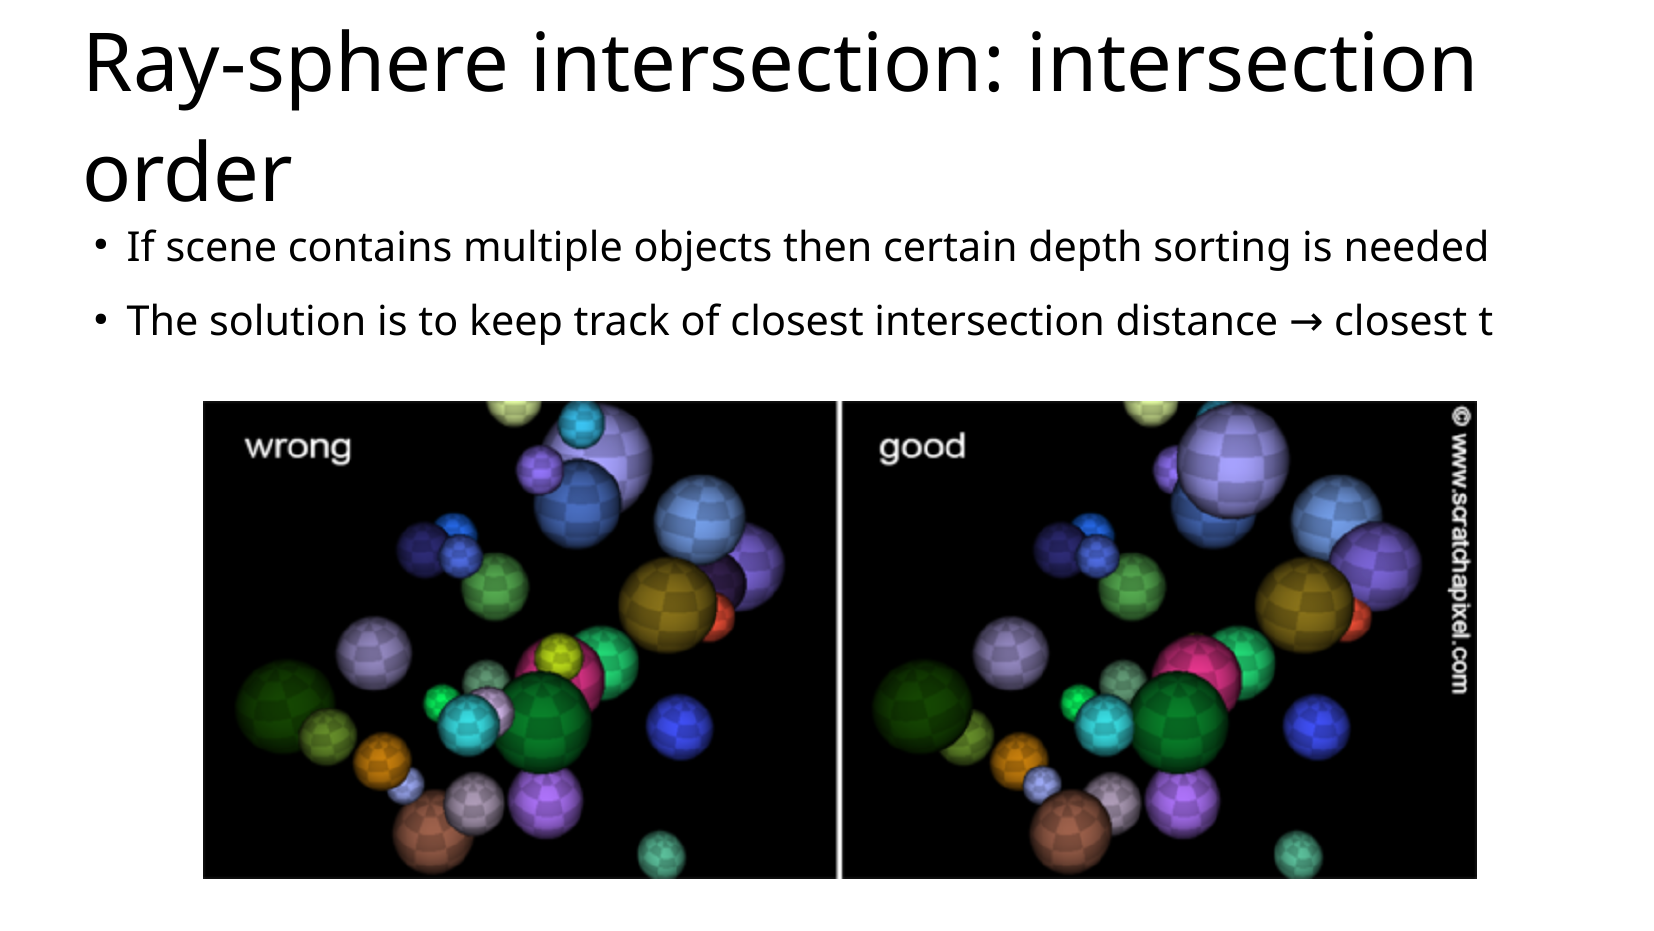

# Ray-sphere intersection: intersection order
If scene contains multiple objects then certain depth sorting is needed
The solution is to keep track of closest intersection distance → closest t